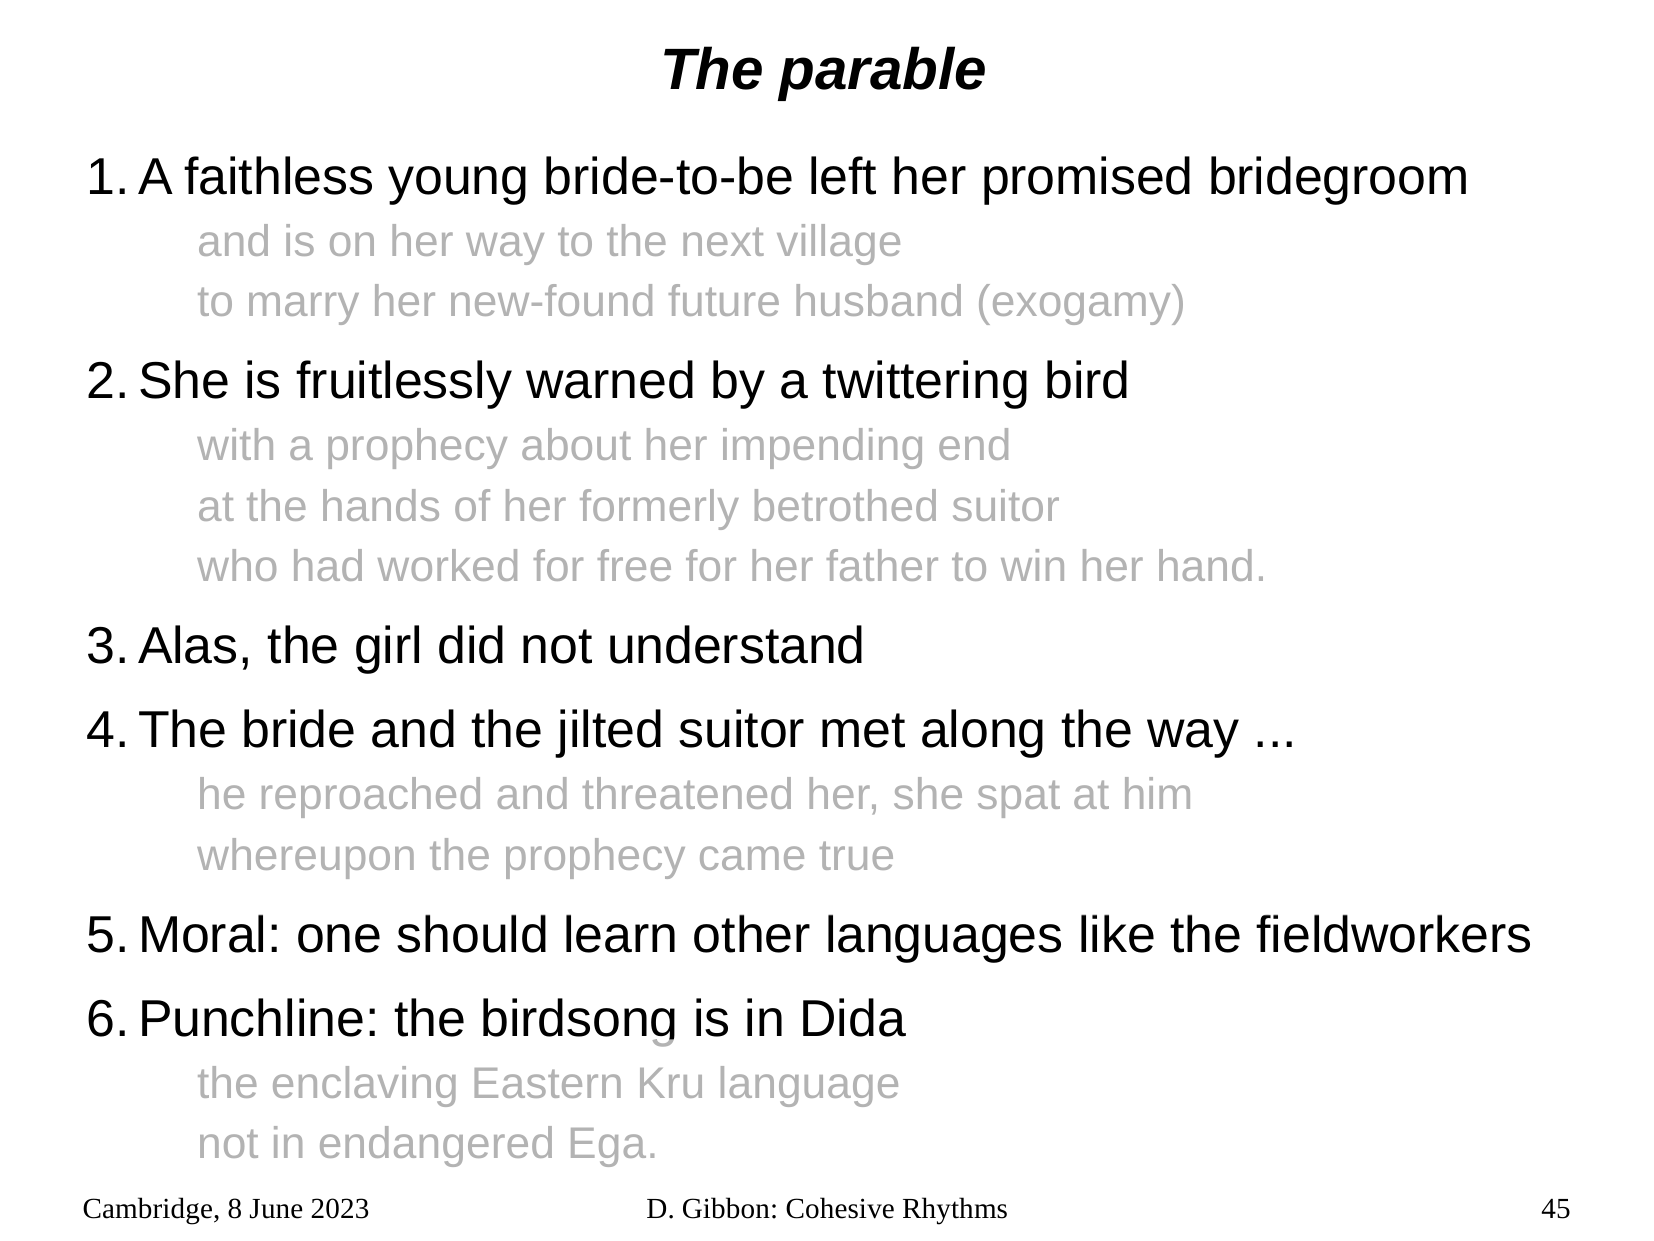

# The parable
A faithless young bride-to-be left her promised bridegroom
and is on her way to the next village
to marry her new-found future husband (exogamy)
She is fruitlessly warned by a twittering bird
with a prophecy about her impending end
at the hands of her formerly betrothed suitor
who had worked for free for her father to win her hand.
Alas, the girl did not understand
The bride and the jilted suitor met along the way ...
he reproached and threatened her, she spat at him
whereupon the prophecy came true
Moral: one should learn other languages like the fieldworkers
Punchline: the birdsong is in Dida
the enclaving Eastern Kru language
not in endangered Ega.
Cambridge, 8 June 2023
D. Gibbon: Cohesive Rhythms
45